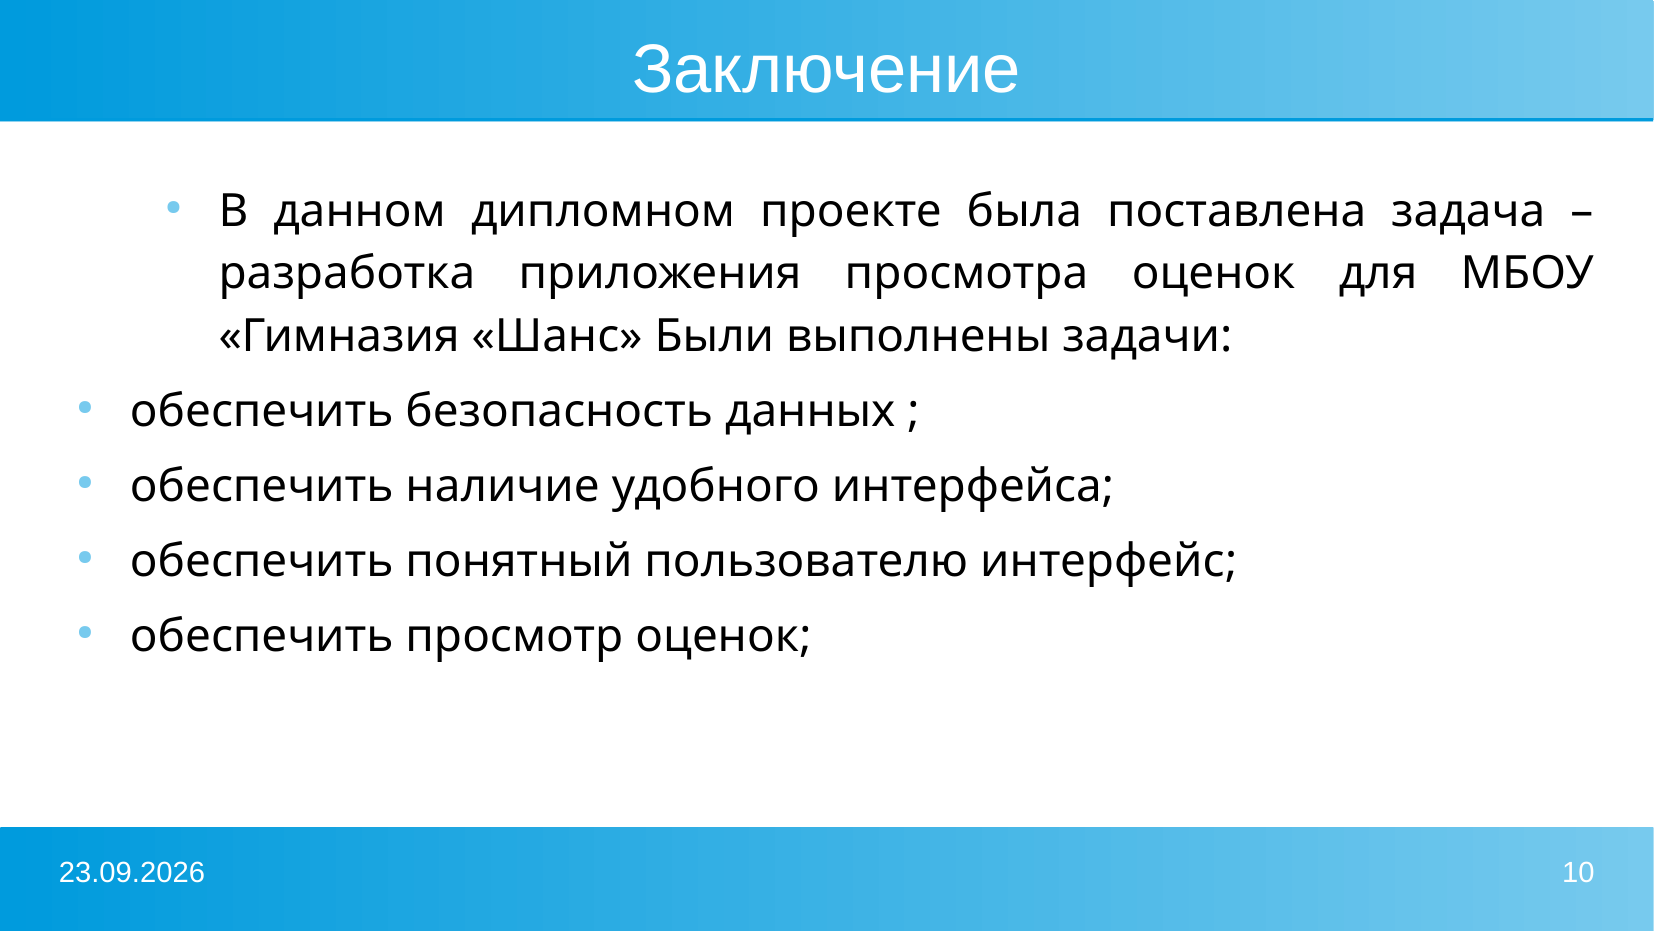

# Заключение
В данном дипломном проекте была поставлена задача – разработка приложения просмотра оценок для МБОУ «Гимназия «Шанс» Были выполнены задачи:
обеспечить безопасность данных ;
обеспечить наличие удобного интерфейса;
обеспечить понятный пользователю интерфейс;
обеспечить просмотр оценок;
10